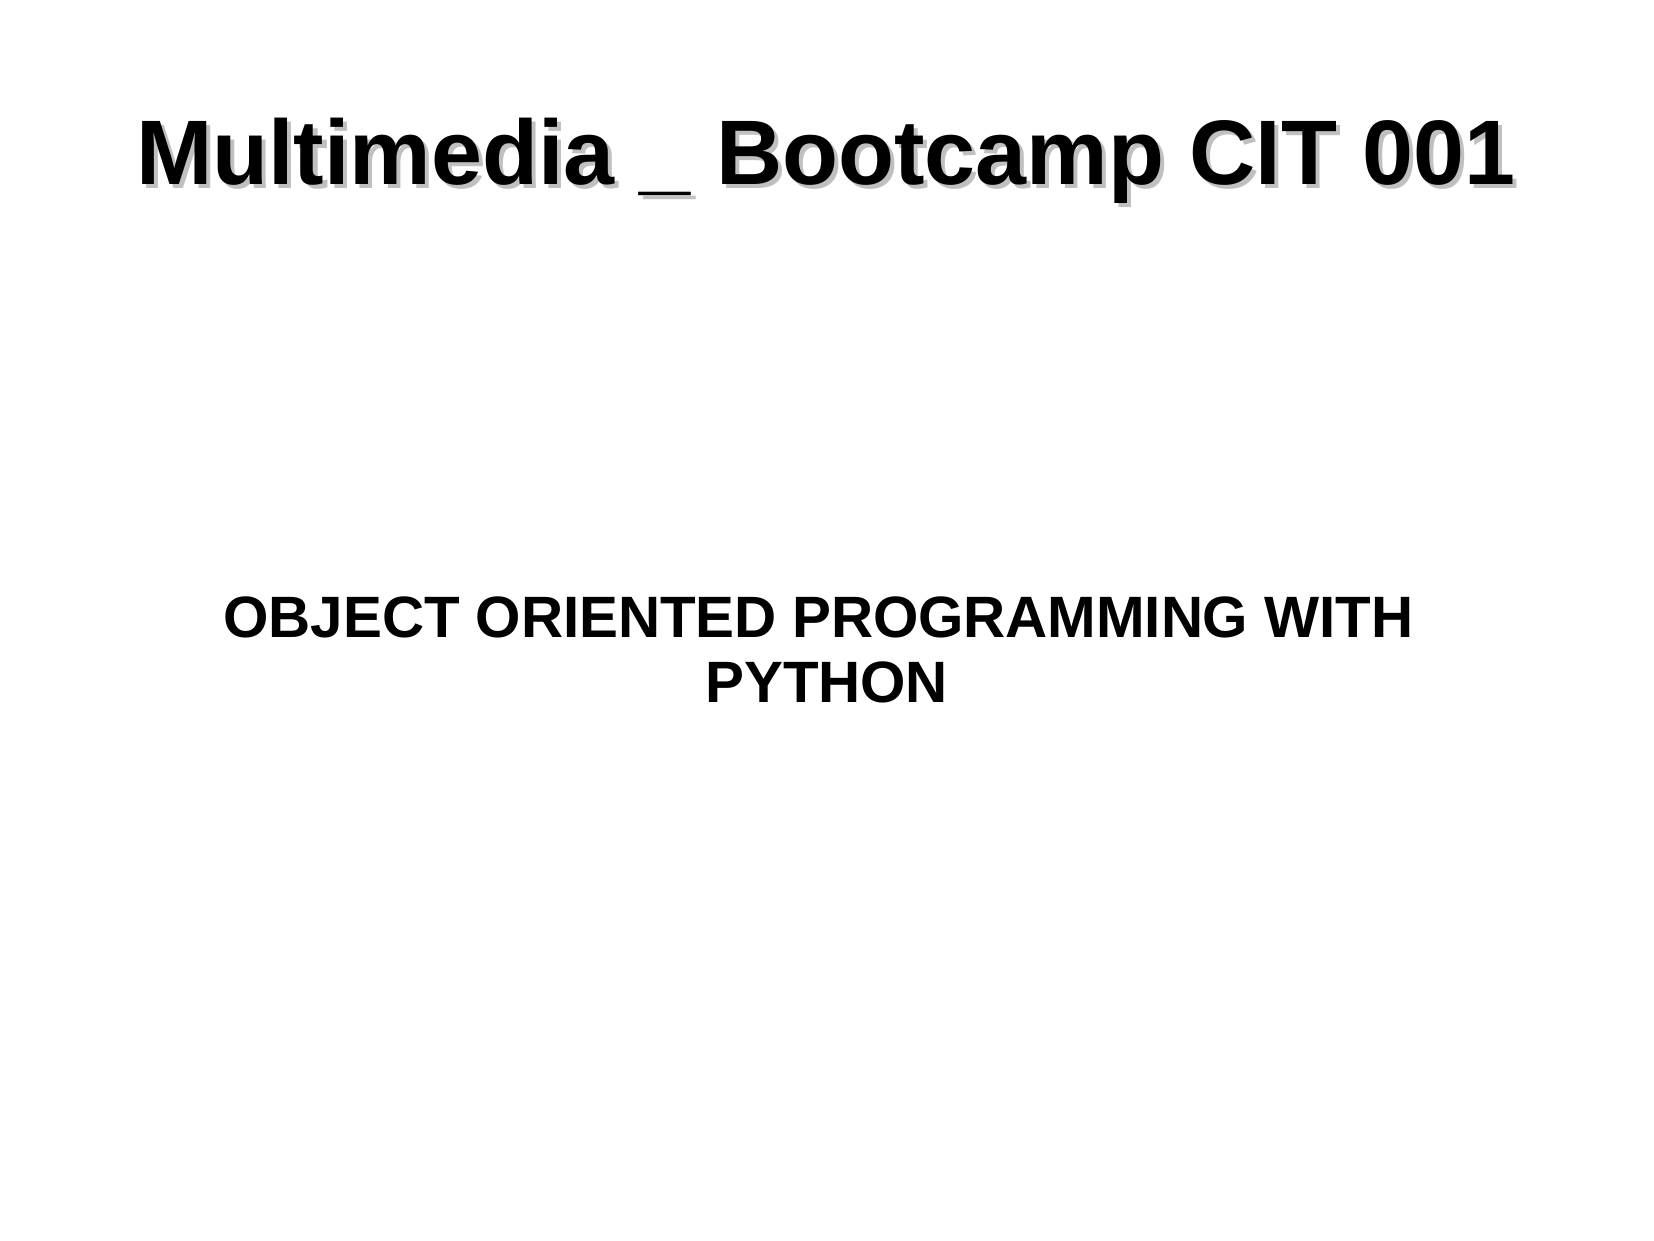

# Multimedia _ Bootcamp CIT 001
OBJECT ORIENTED PROGRAMMING WITH
PYTHON